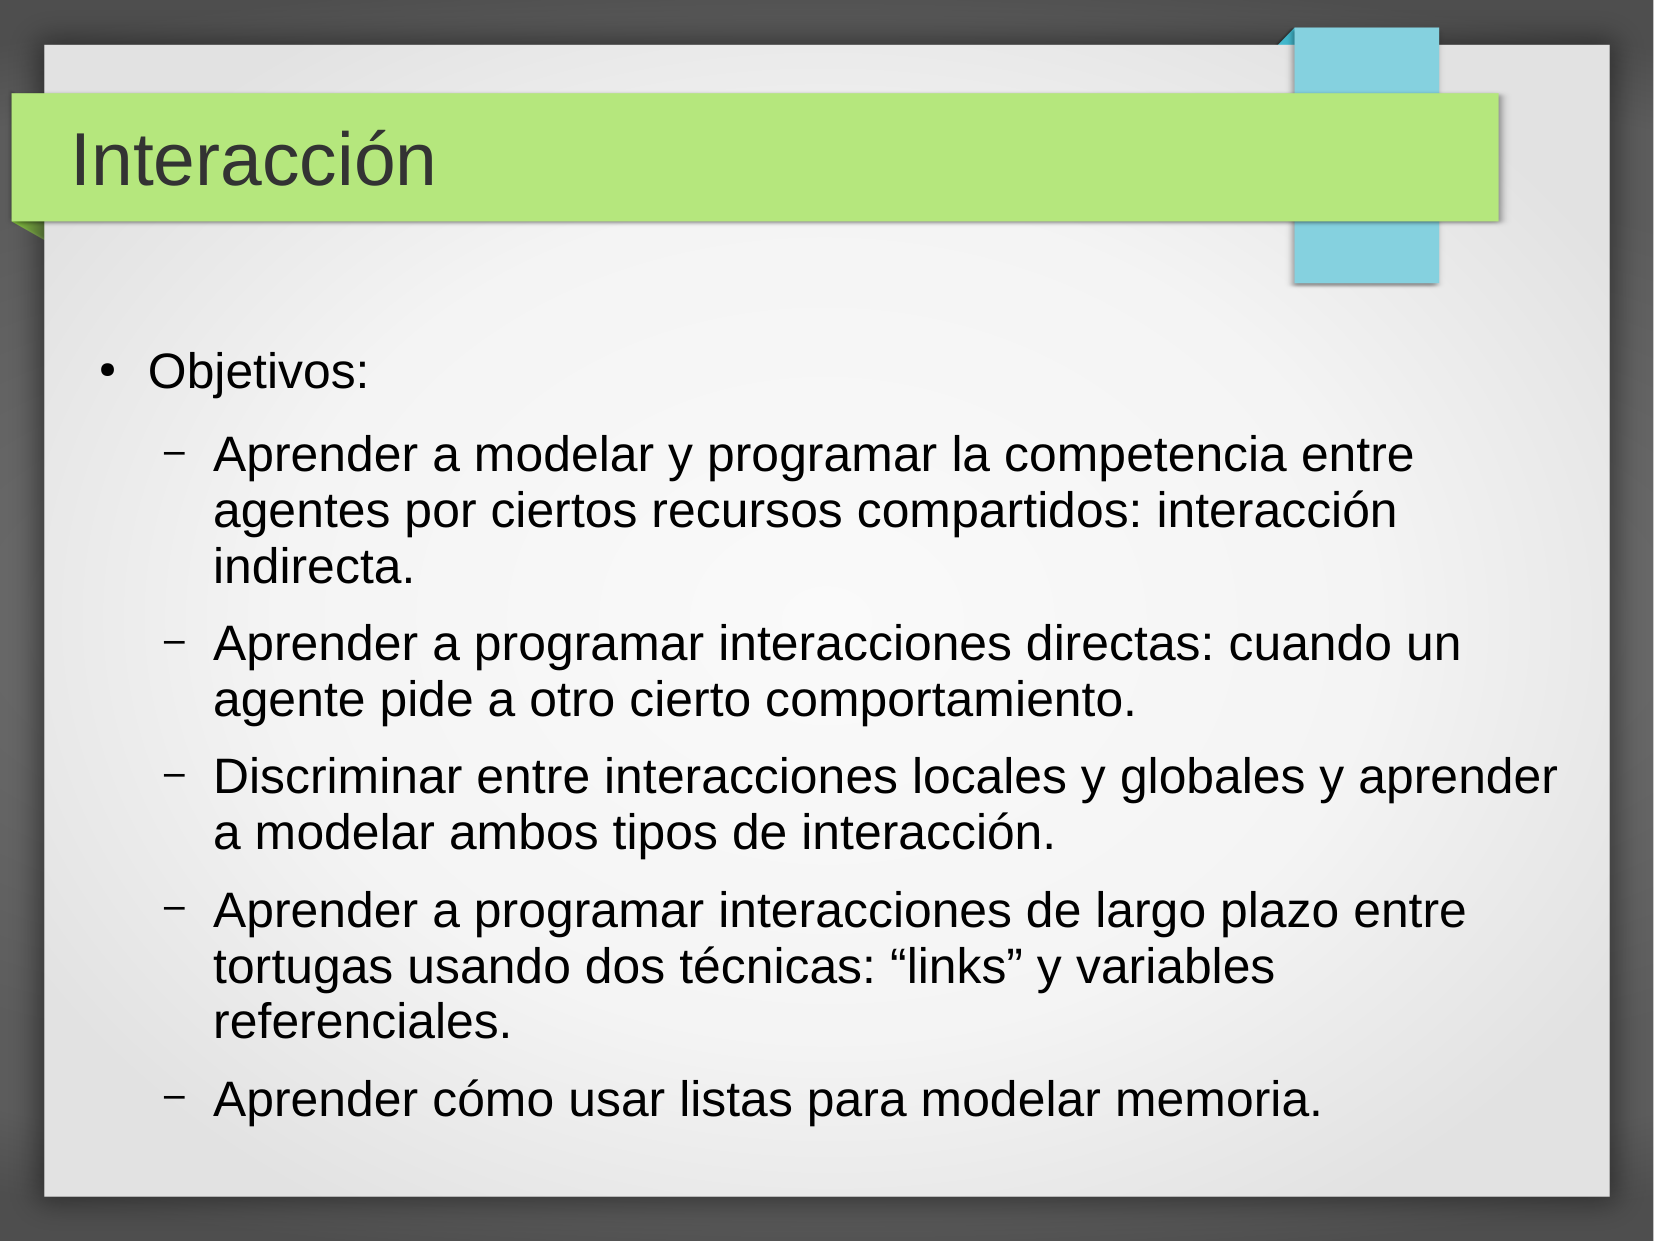

# Interacción
Objetivos:
Aprender a modelar y programar la competencia entre agentes por ciertos recursos compartidos: interacción indirecta.
Aprender a programar interacciones directas: cuando un agente pide a otro cierto comportamiento.
Discriminar entre interacciones locales y globales y aprender a modelar ambos tipos de interacción.
Aprender a programar interacciones de largo plazo entre tortugas usando dos técnicas: “links” y variables referenciales.
Aprender cómo usar listas para modelar memoria.